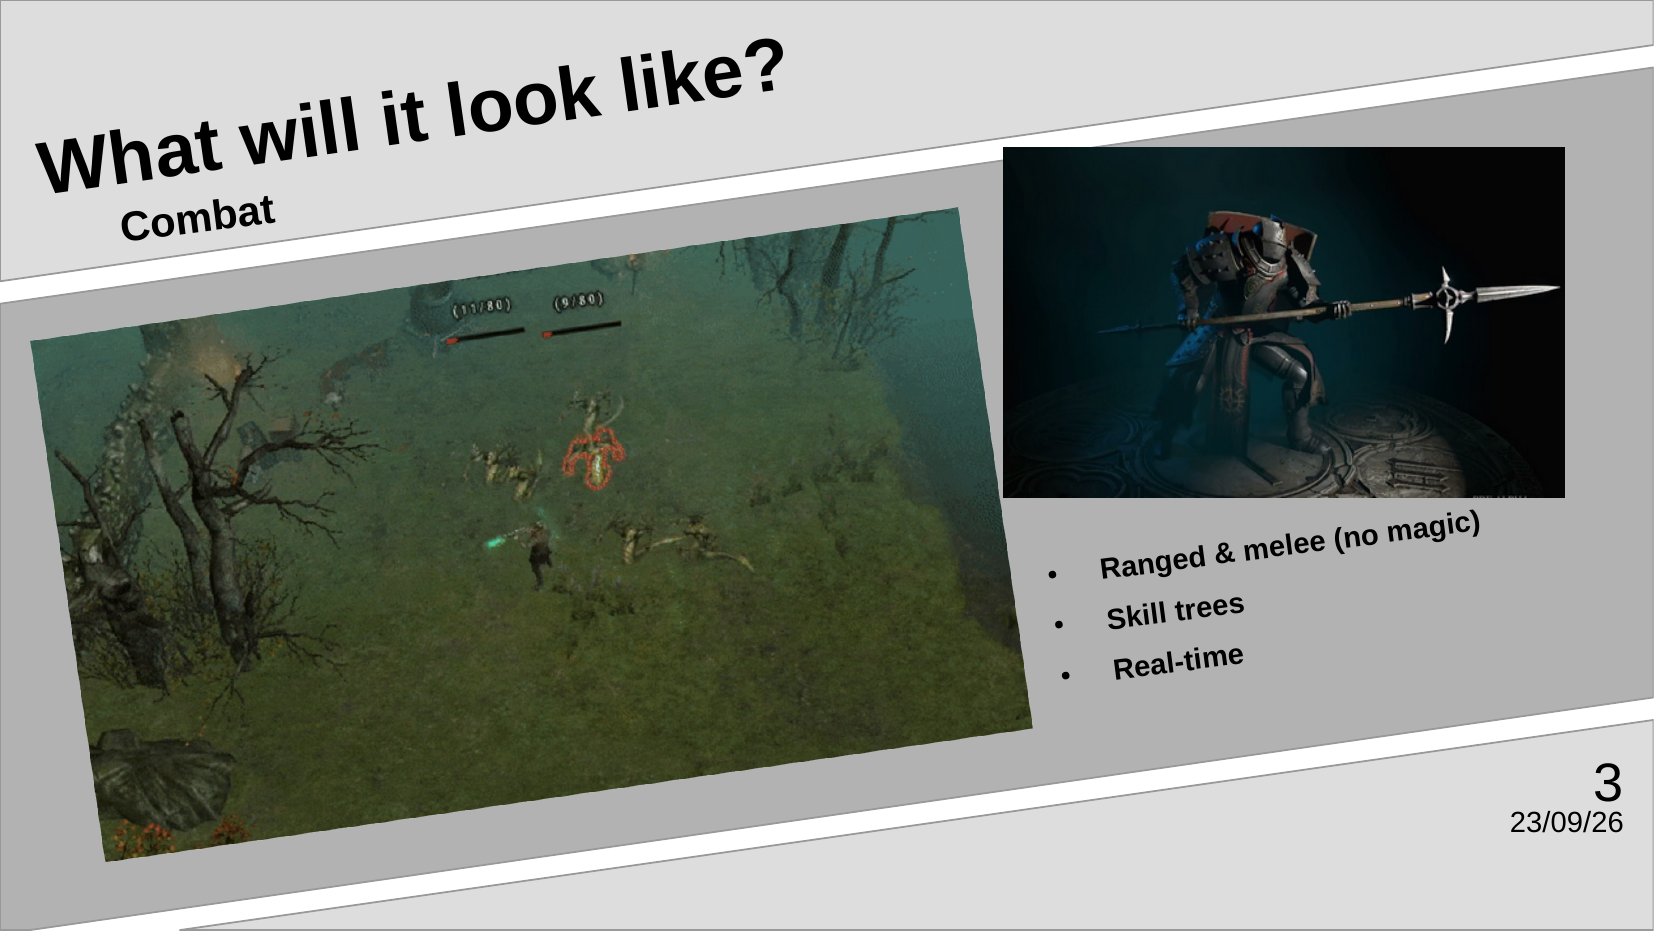

# What will it look like?
Combat
Ranged & melee (no magic)
Skill trees
Real-time
3